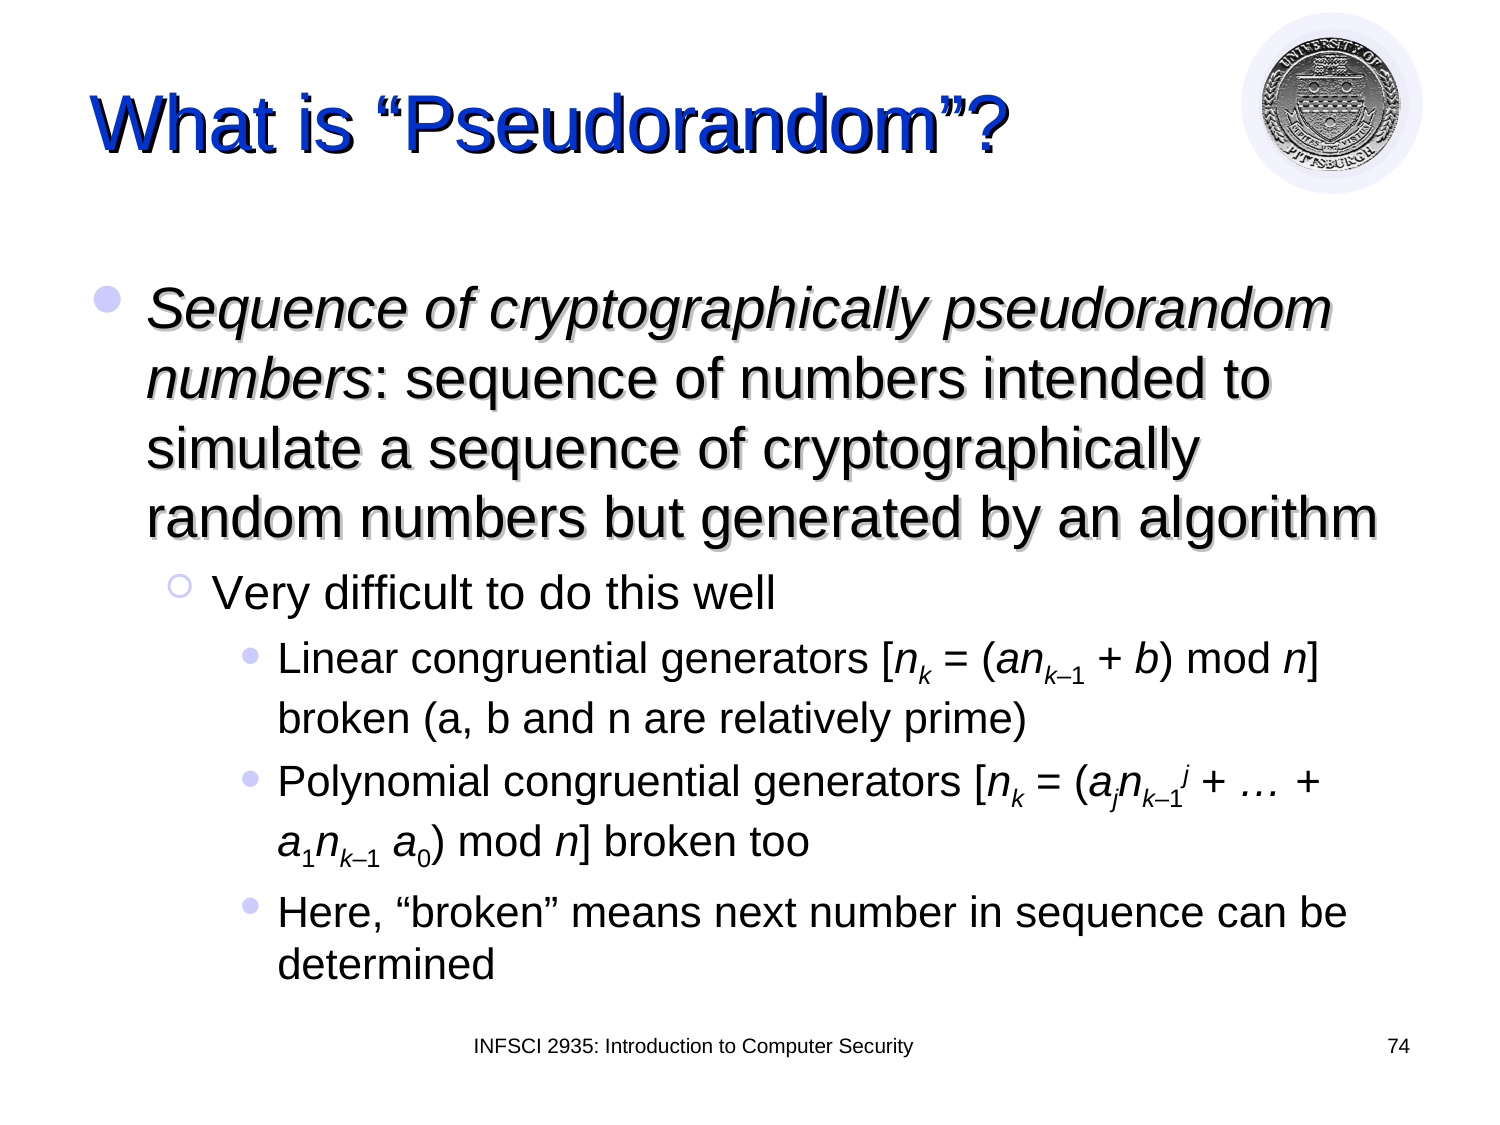

# What is “Pseudorandom”?
Sequence of cryptographically pseudorandom numbers: sequence of numbers intended to simulate a sequence of cryptographically random numbers but generated by an algorithm
Very difficult to do this well
Linear congruential generators [nk = (ank–1 + b) mod n] broken (a, b and n are relatively prime)
Polynomial congruential generators [nk = (ajnk–1j + … + a1nk–1 a0) mod n] broken too
Here, “broken” means next number in sequence can be determined
74